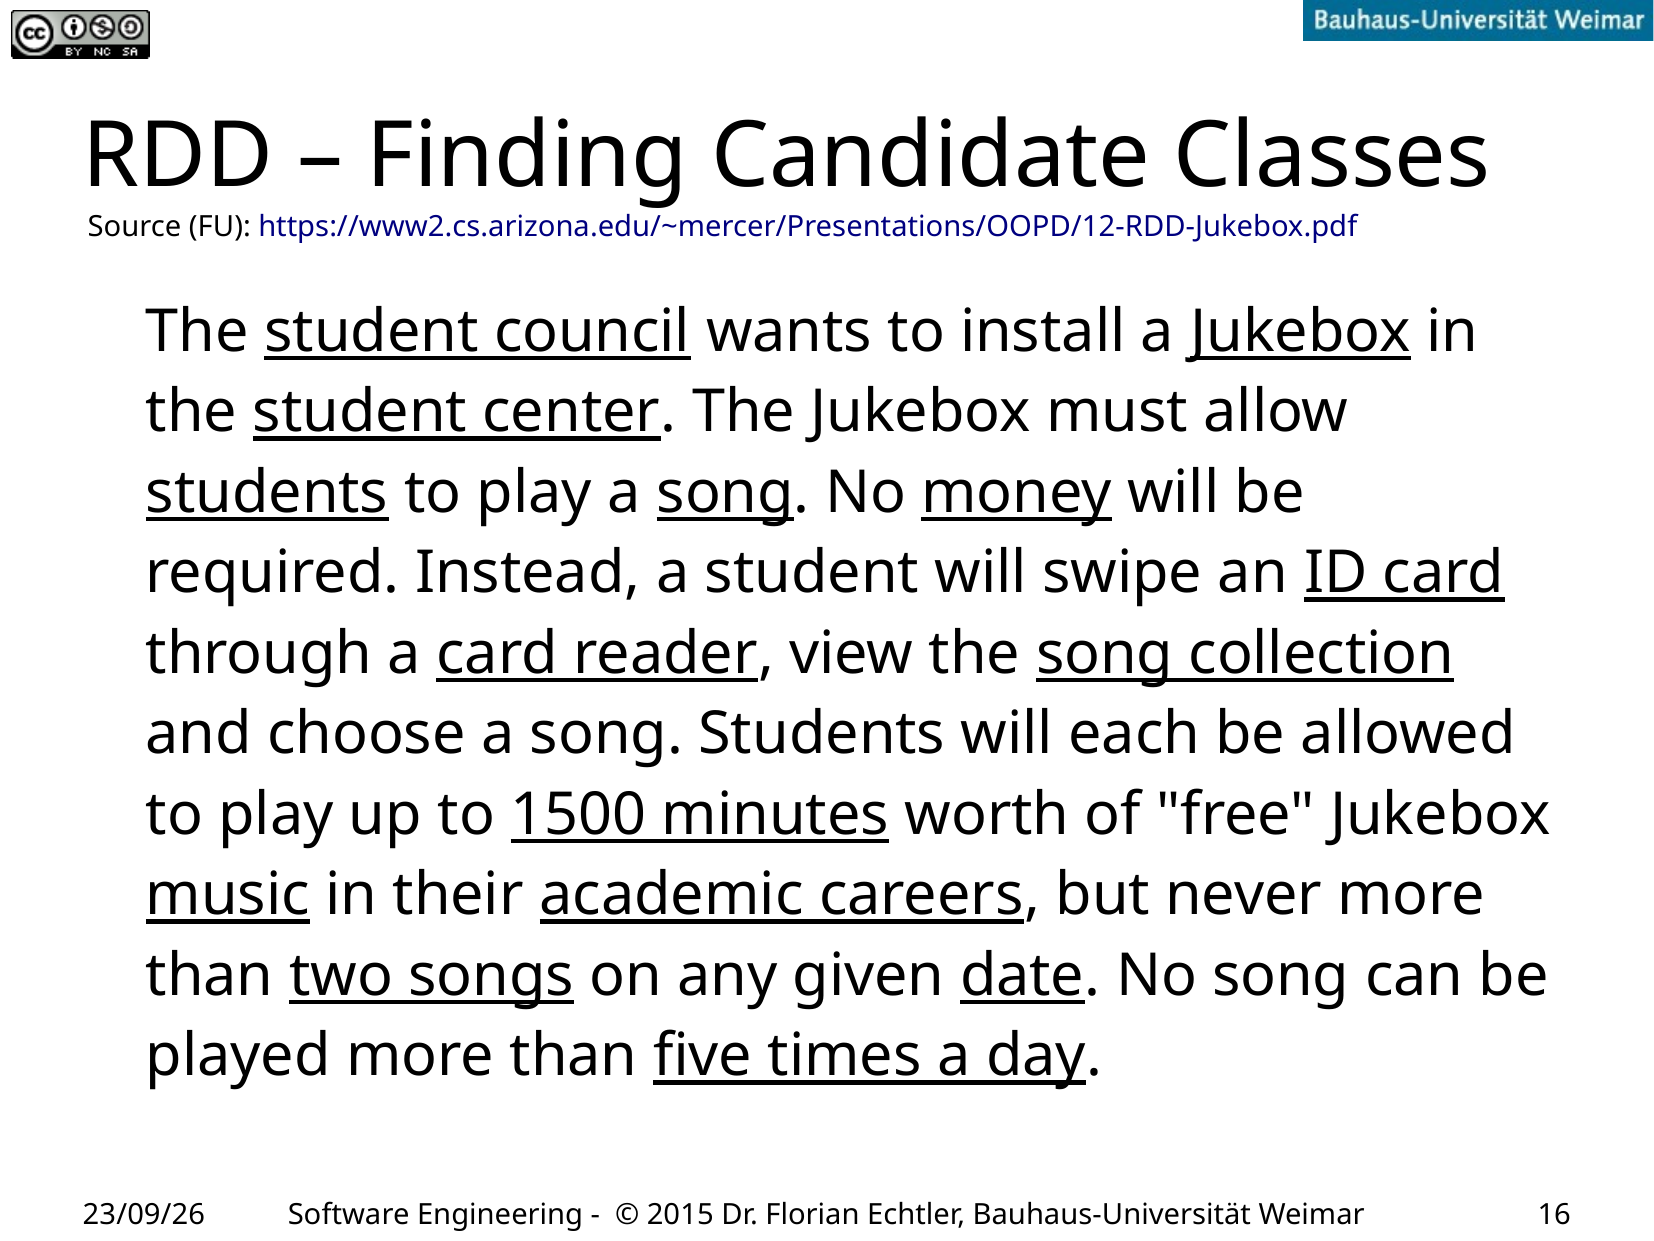

# RDD – Finding Candidate Classes
Source (FU): https://www2.cs.arizona.edu/~mercer/Presentations/OOPD/12-RDD-Jukebox.pdf
The student council wants to install a Jukebox in the student center. The Jukebox must allow students to play a song. No money will be required. Instead, a student will swipe an ID card through a card reader, view the song collection and choose a song. Students will each be allowed to play up to 1500 minutes worth of "free" Jukebox music in their academic careers, but never more than two songs on any given date. No song can be played more than five times a day.
Software Engineering - © 2015 Dr. Florian Echtler, Bauhaus-Universität Weimar
16